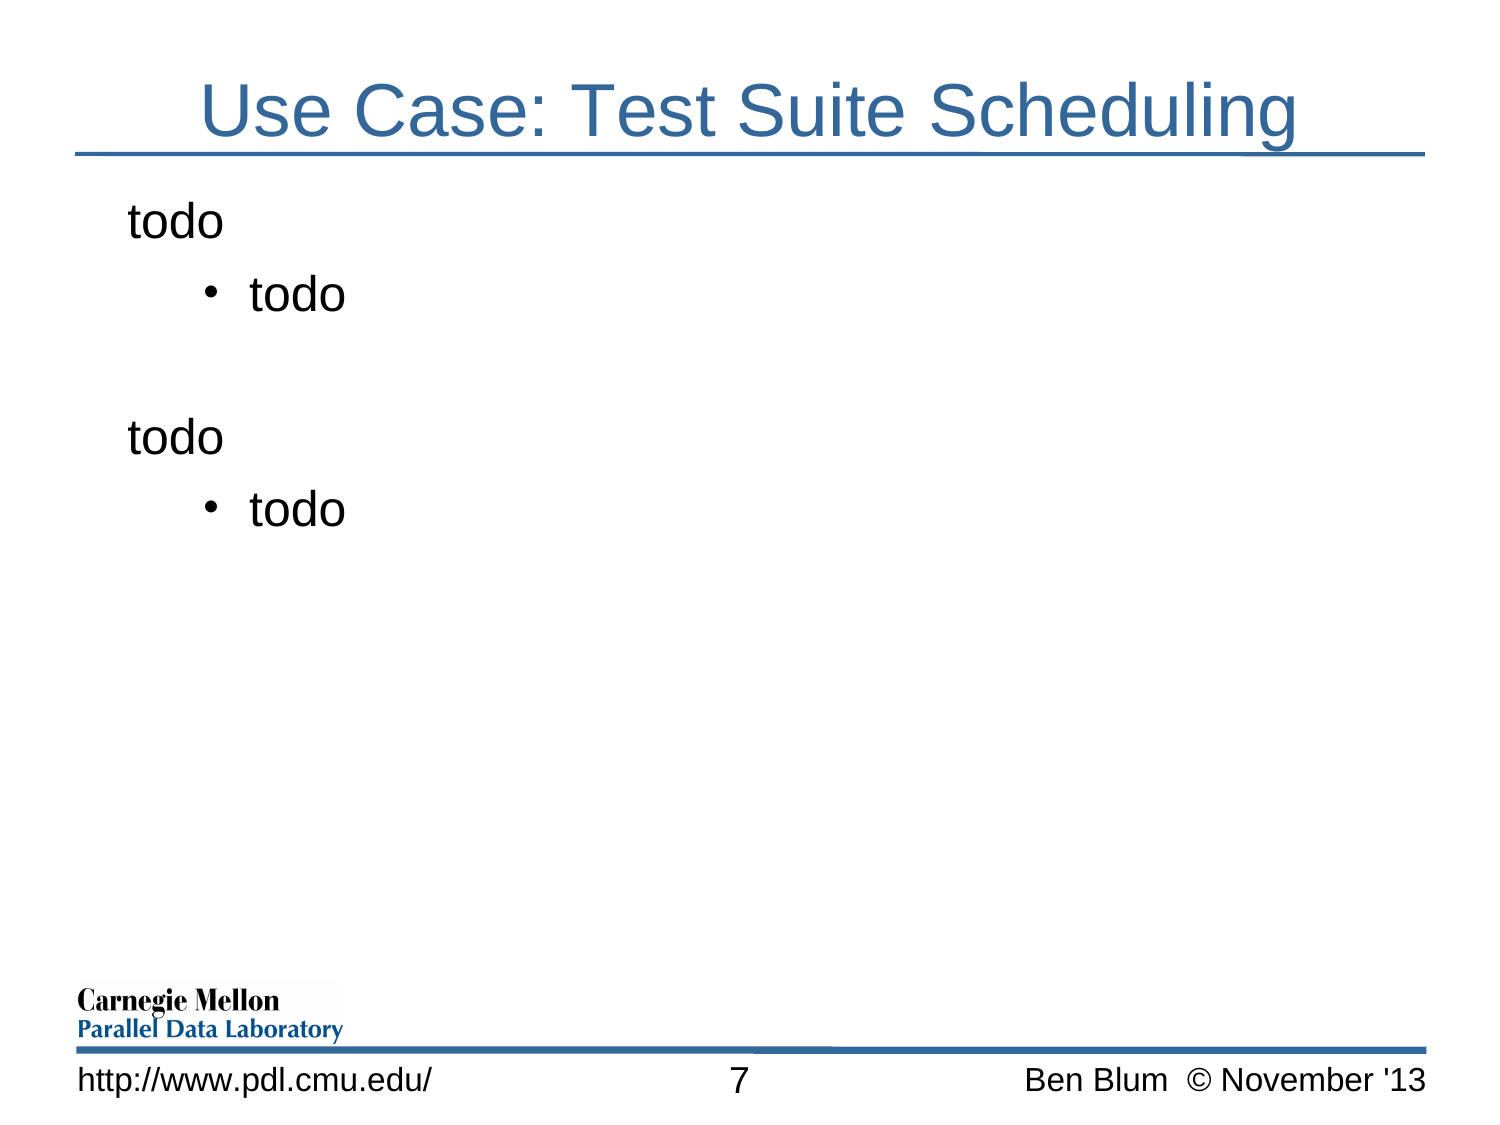

# Use Case: Test Suite Scheduling
todo
todo
todo
todo
7